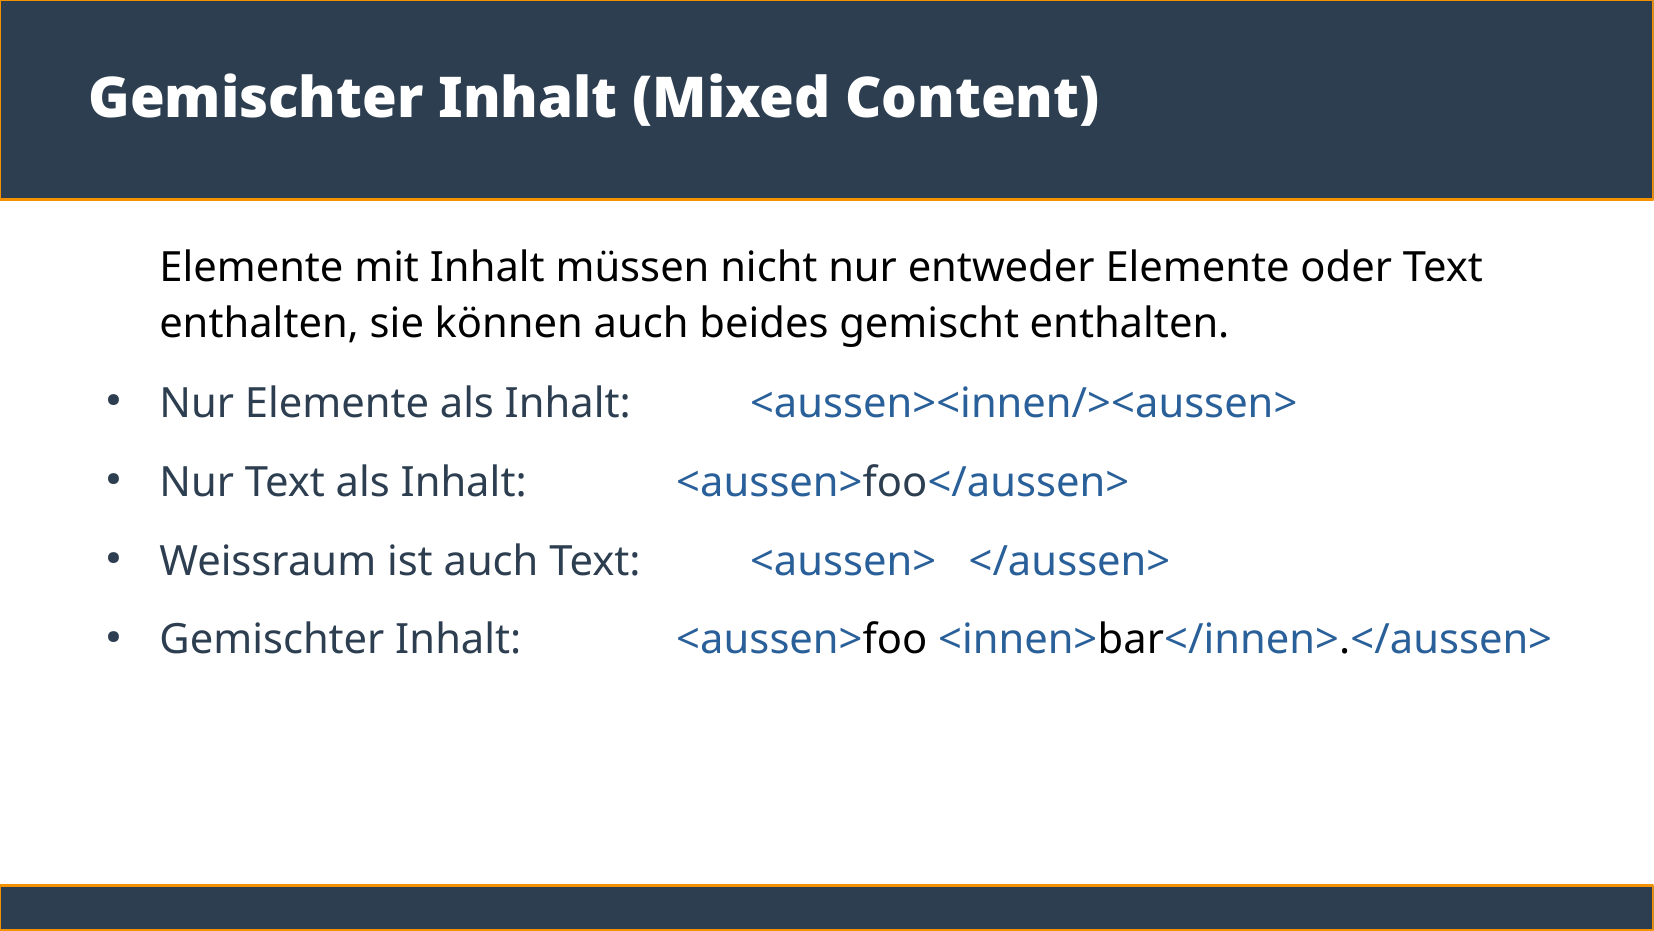

# Gemischter Inhalt (Mixed Content)
Elemente mit Inhalt müssen nicht nur entweder Elemente oder Text enthalten, sie können auch beides gemischt enthalten.
Nur Elemente als Inhalt:		<aussen><innen/><aussen>
Nur Text als Inhalt:			<aussen>foo</aussen>
Weissraum ist auch Text:		<aussen> </aussen>
Gemischter Inhalt:			<aussen>foo <innen>bar</innen>.</aussen>